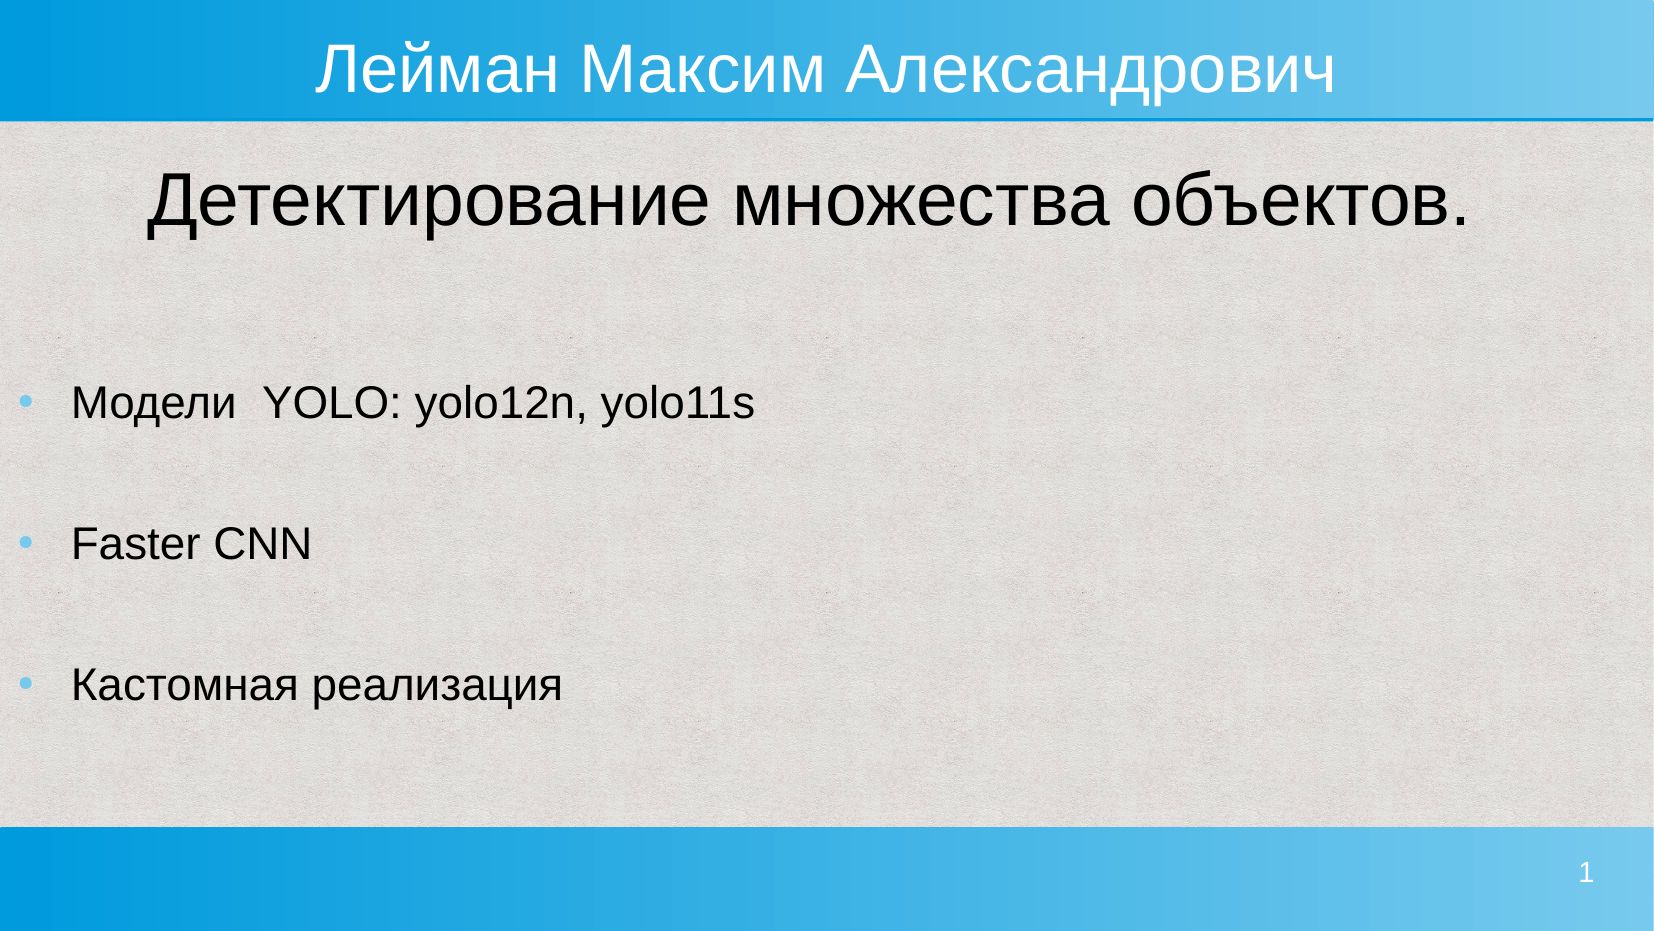

# Лейман Максим Александрович
Детектирование множества объектов.
Модели YOLO: yolo12n, yolo11s
Faster CNN
Кастомная реализация
1